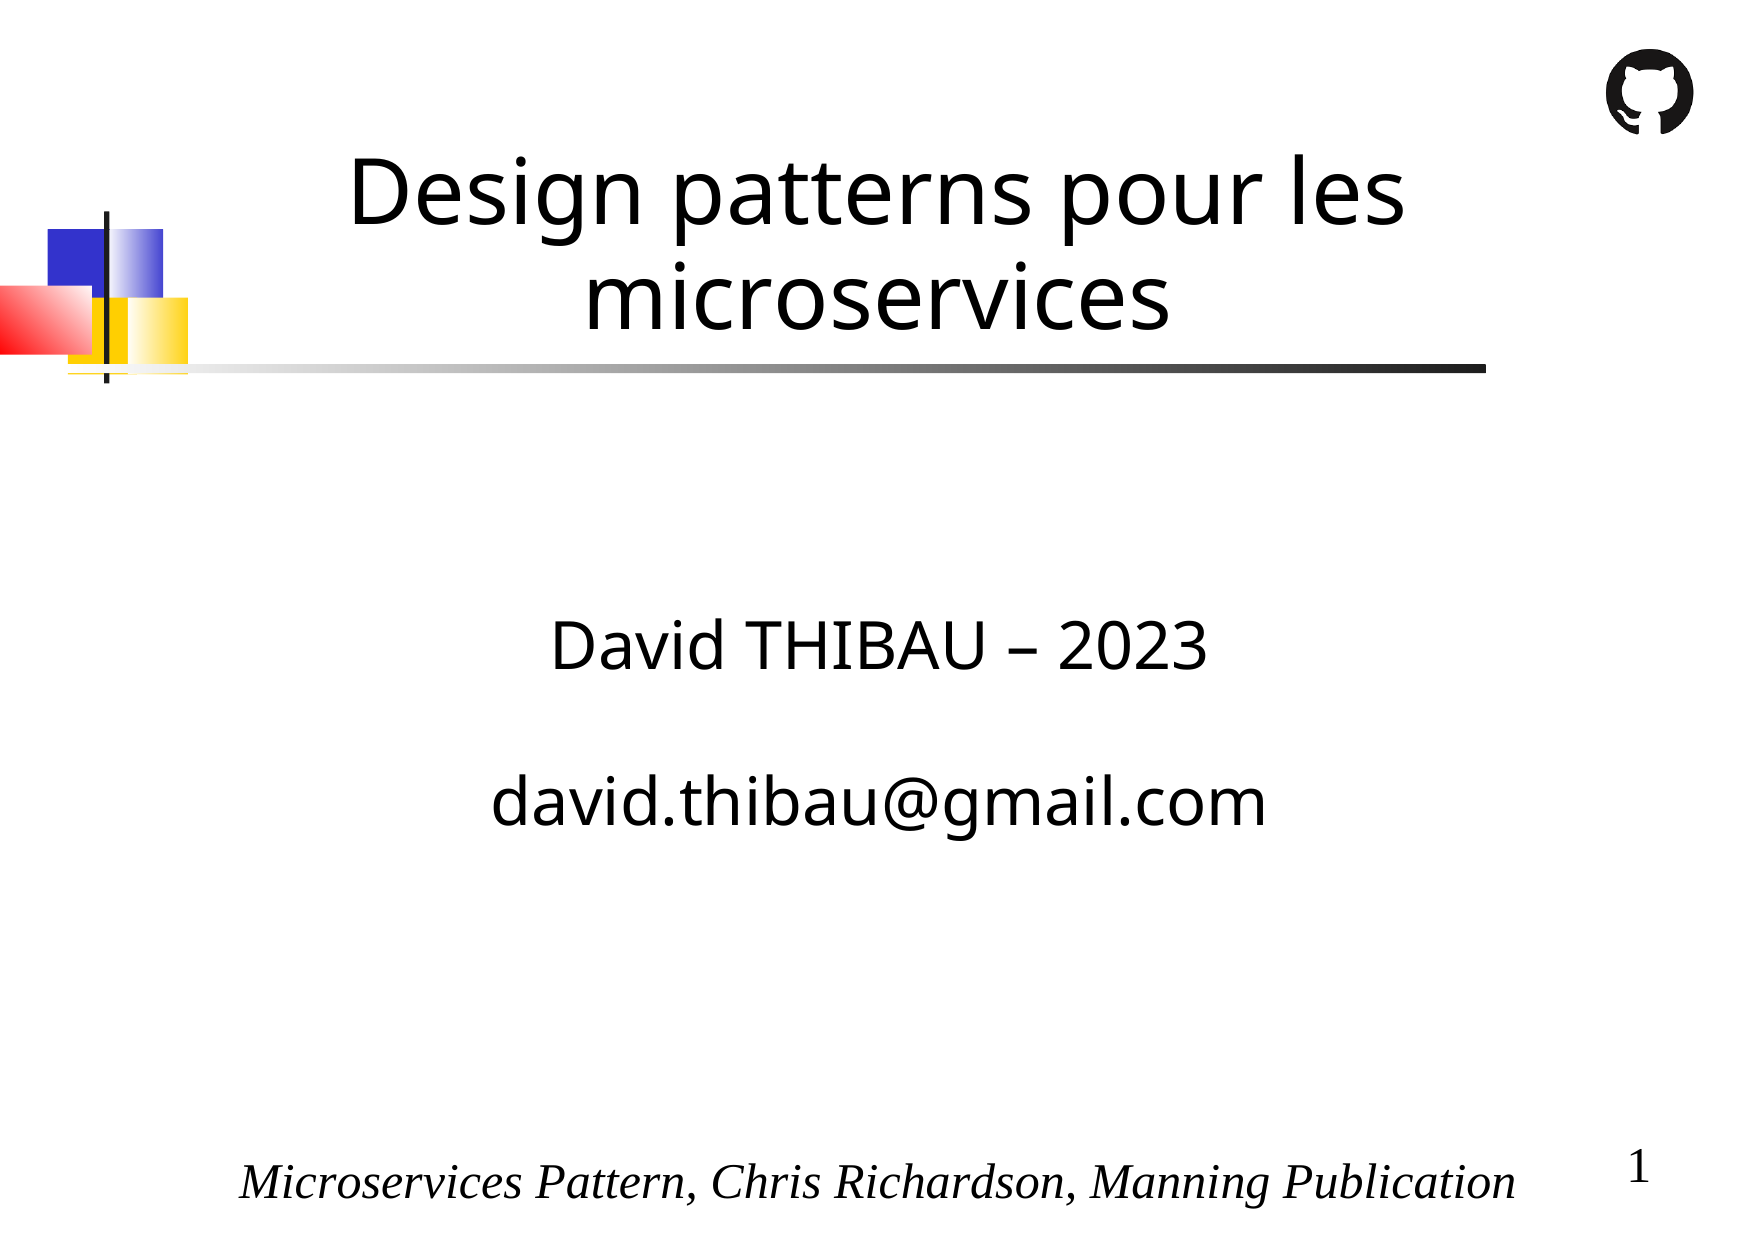

# Design patterns pour les microservices
David THIBAU – 2023
david.thibau@gmail.com
Microservices Pattern, Chris Richardson, Manning Publication